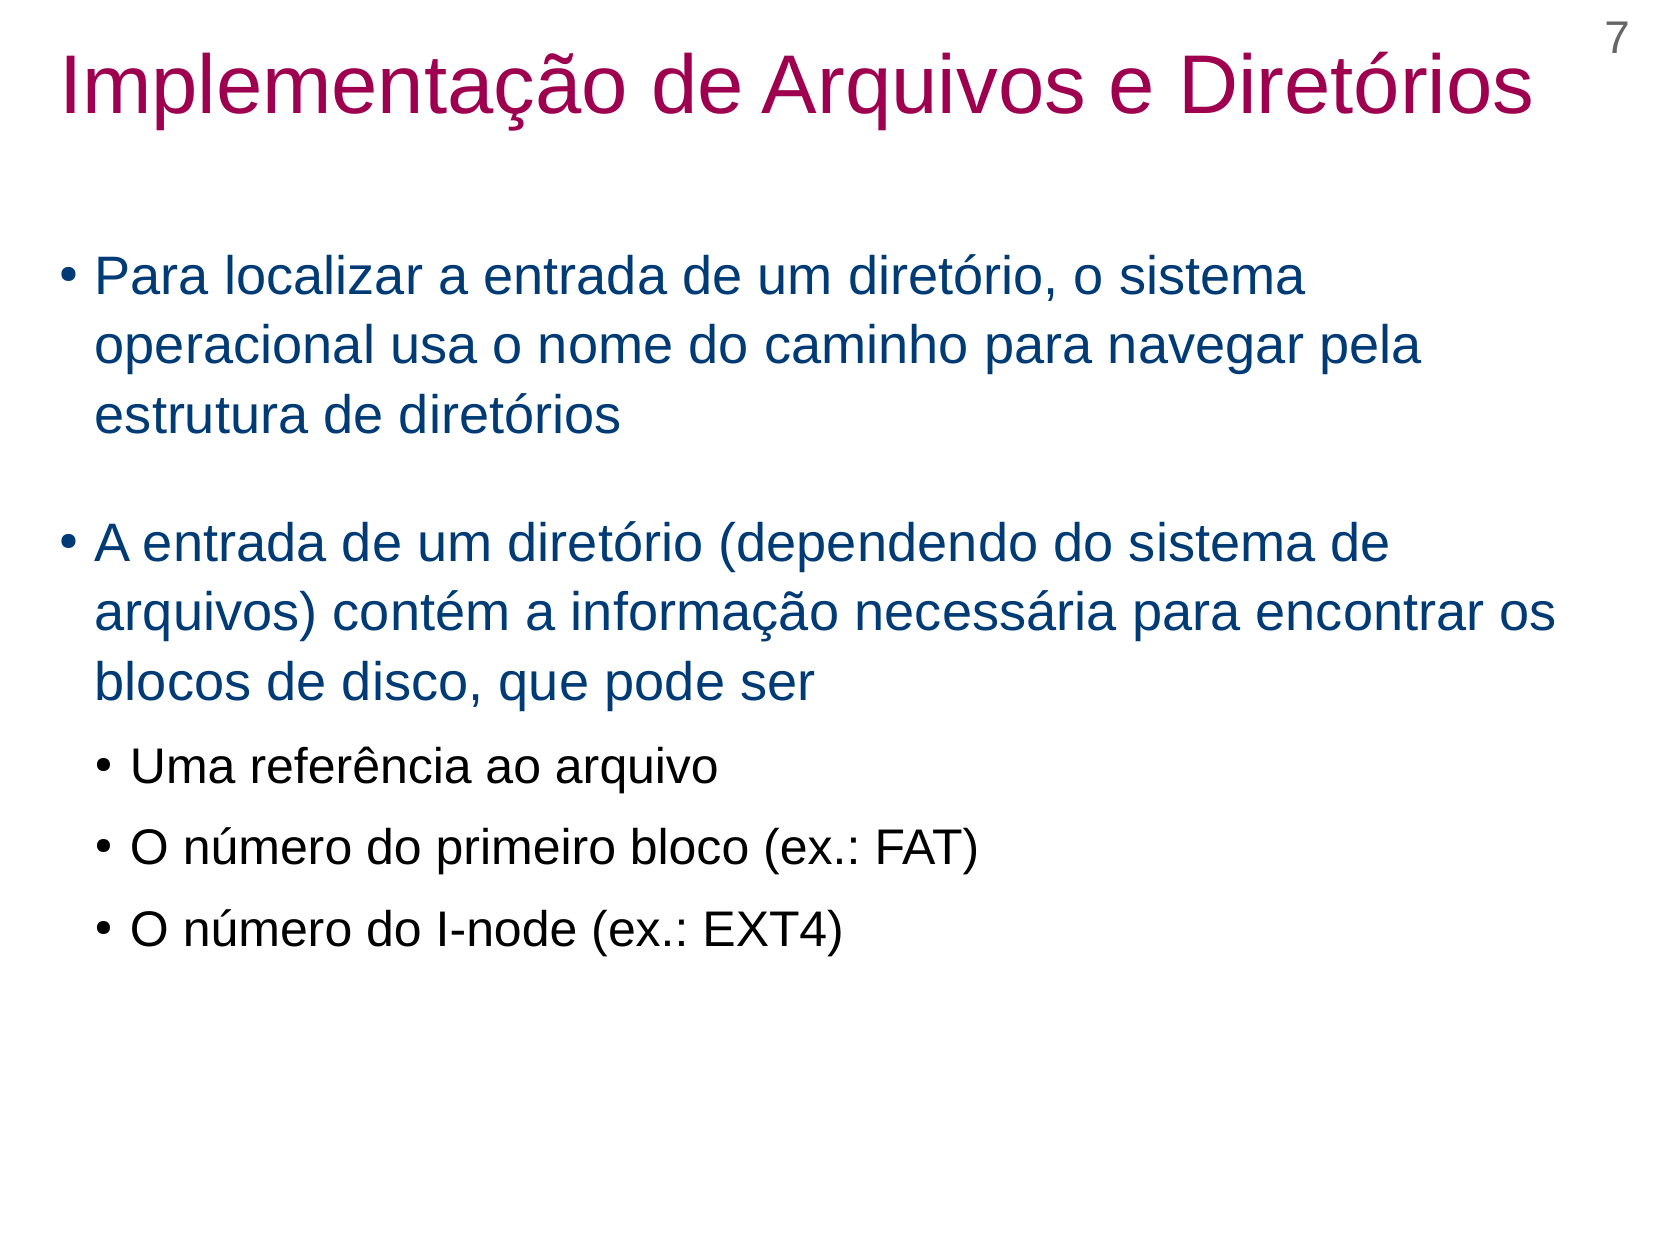

7
# Implementação de Arquivos e Diretórios
Para localizar a entrada de um diretório, o sistema operacional usa o nome do caminho para navegar pela estrutura de diretórios
A entrada de um diretório (dependendo do sistema de arquivos) contém a informação necessária para encontrar os blocos de disco, que pode ser
Uma referência ao arquivo
O número do primeiro bloco (ex.: FAT)
O número do I-node (ex.: EXT4)